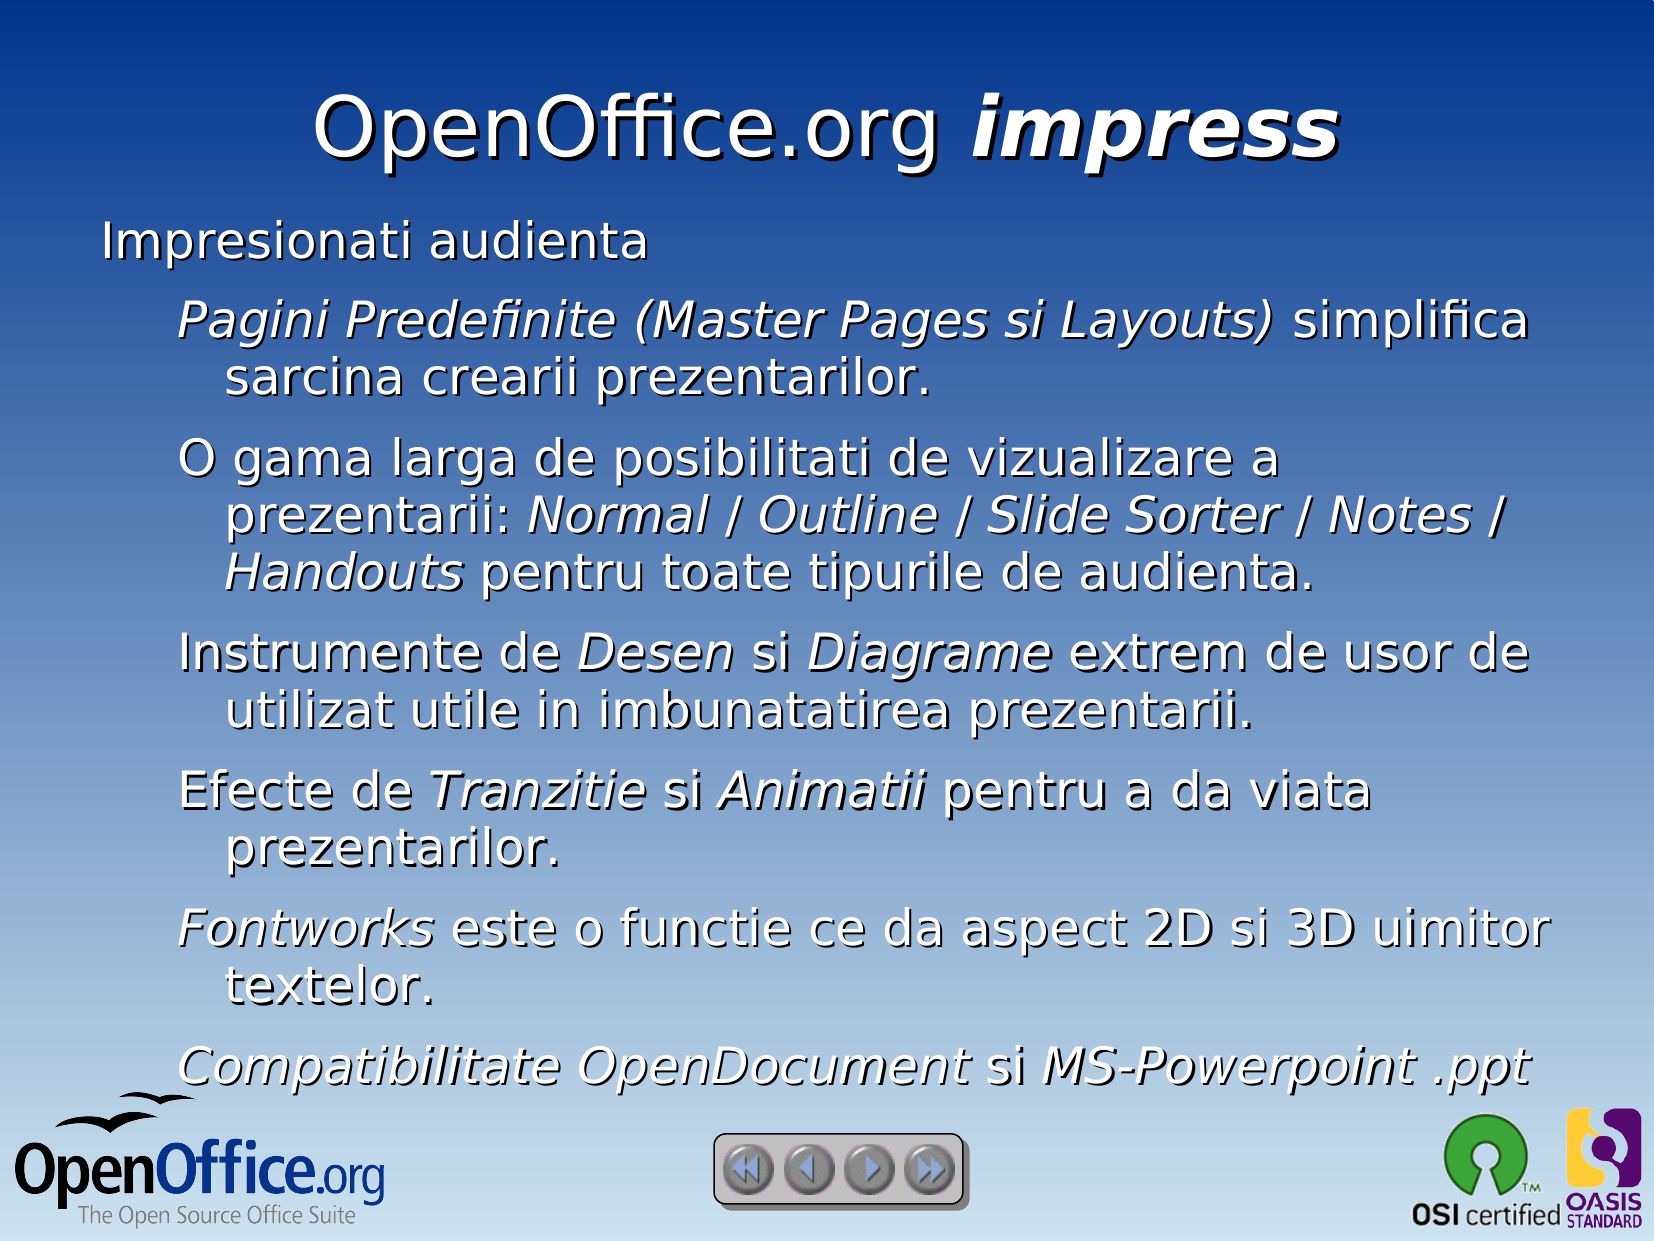

# OpenOffice.org impress
Impresionati audienta
Pagini Predefinite (Master Pages si Layouts) simplifica sarcina crearii prezentarilor.
O gama larga de posibilitati de vizualizare a prezentarii: Normal / Outline / Slide Sorter / Notes / Handouts pentru toate tipurile de audienta.
Instrumente de Desen si Diagrame extrem de usor de utilizat utile in imbunatatirea prezentarii.
Efecte de Tranzitie si Animatii pentru a da viata prezentarilor.
Fontworks este o functie ce da aspect 2D si 3D uimitor textelor.
Compatibilitate OpenDocument si MS-Powerpoint .ppt